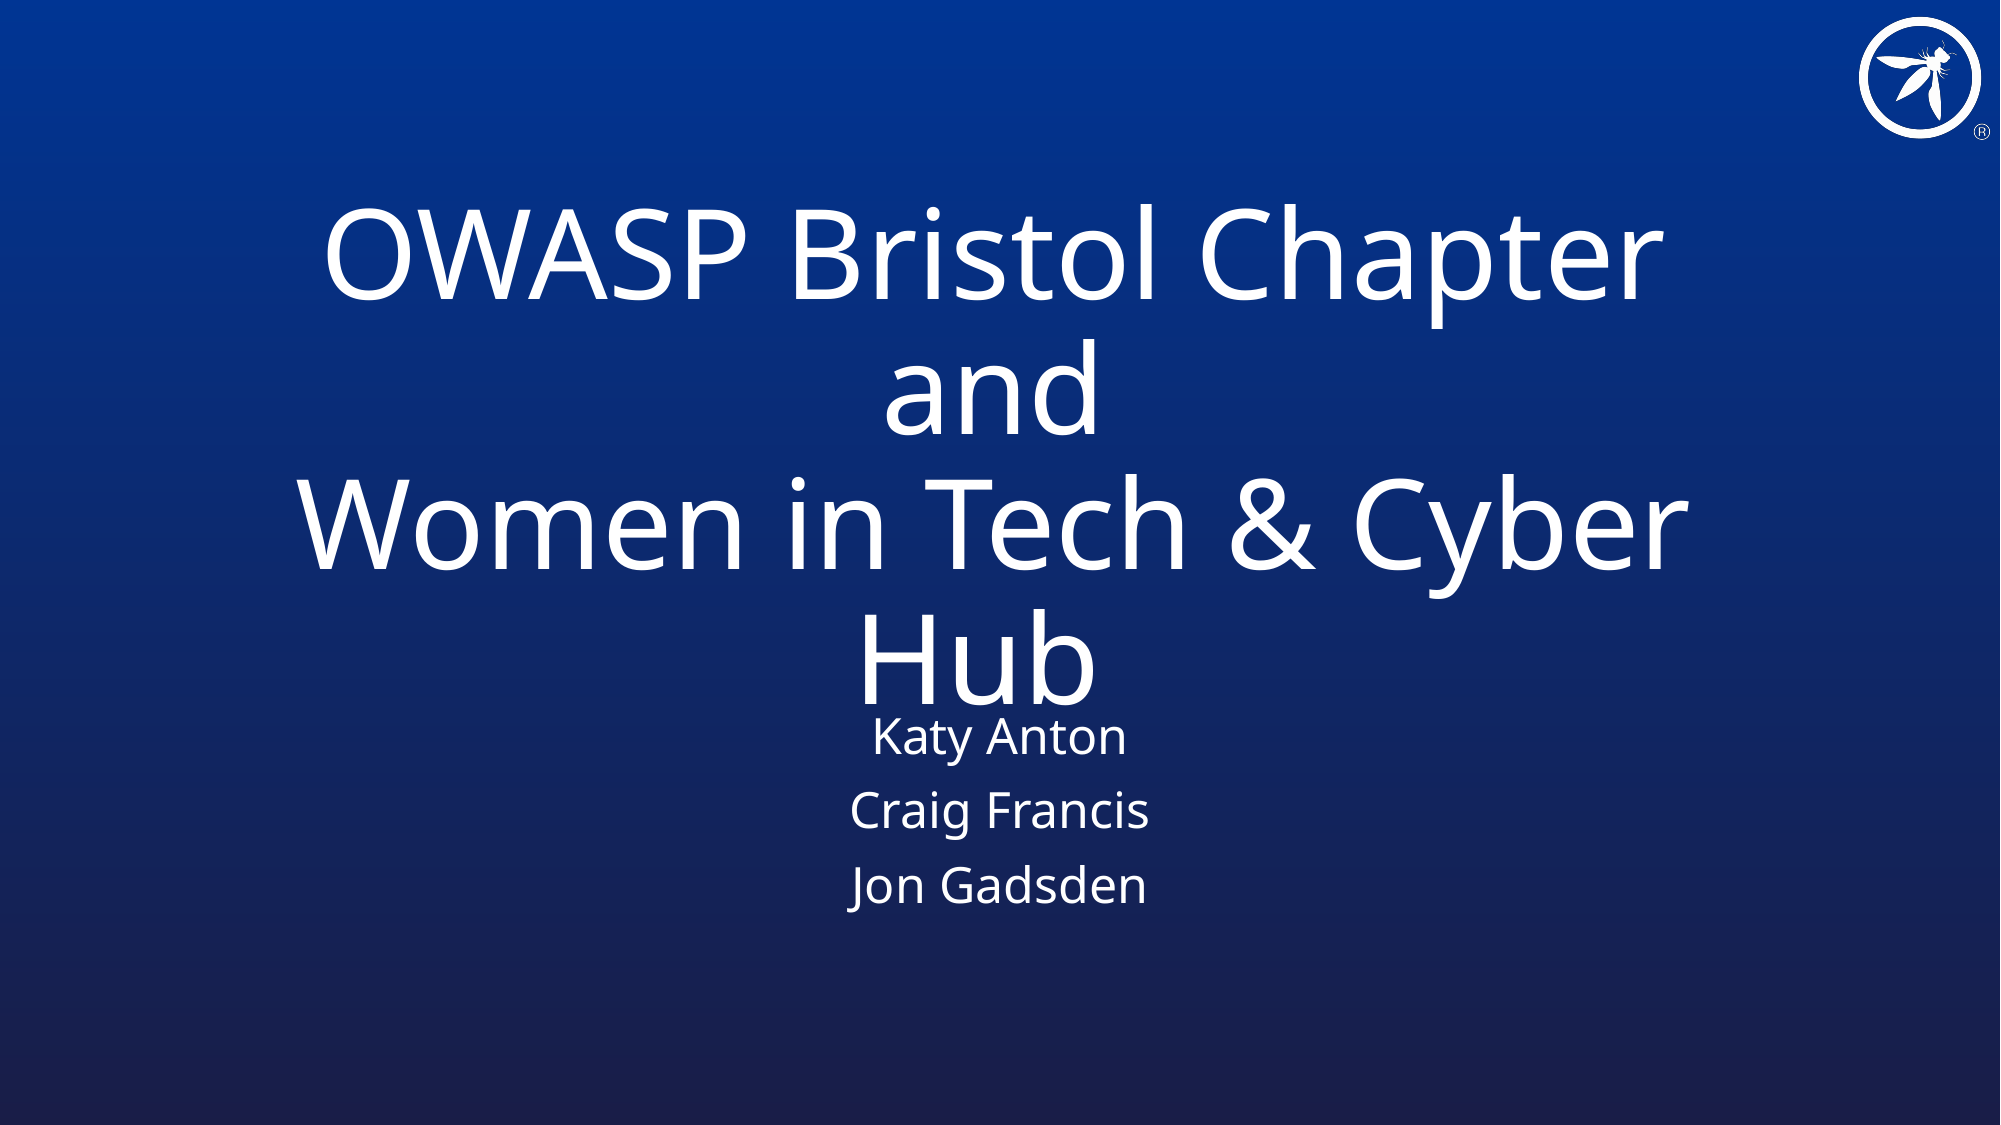

# OWASP Bristol Chapter and Women in Tech & Cyber Hub
Katy Anton
Craig Francis
Jon Gadsden